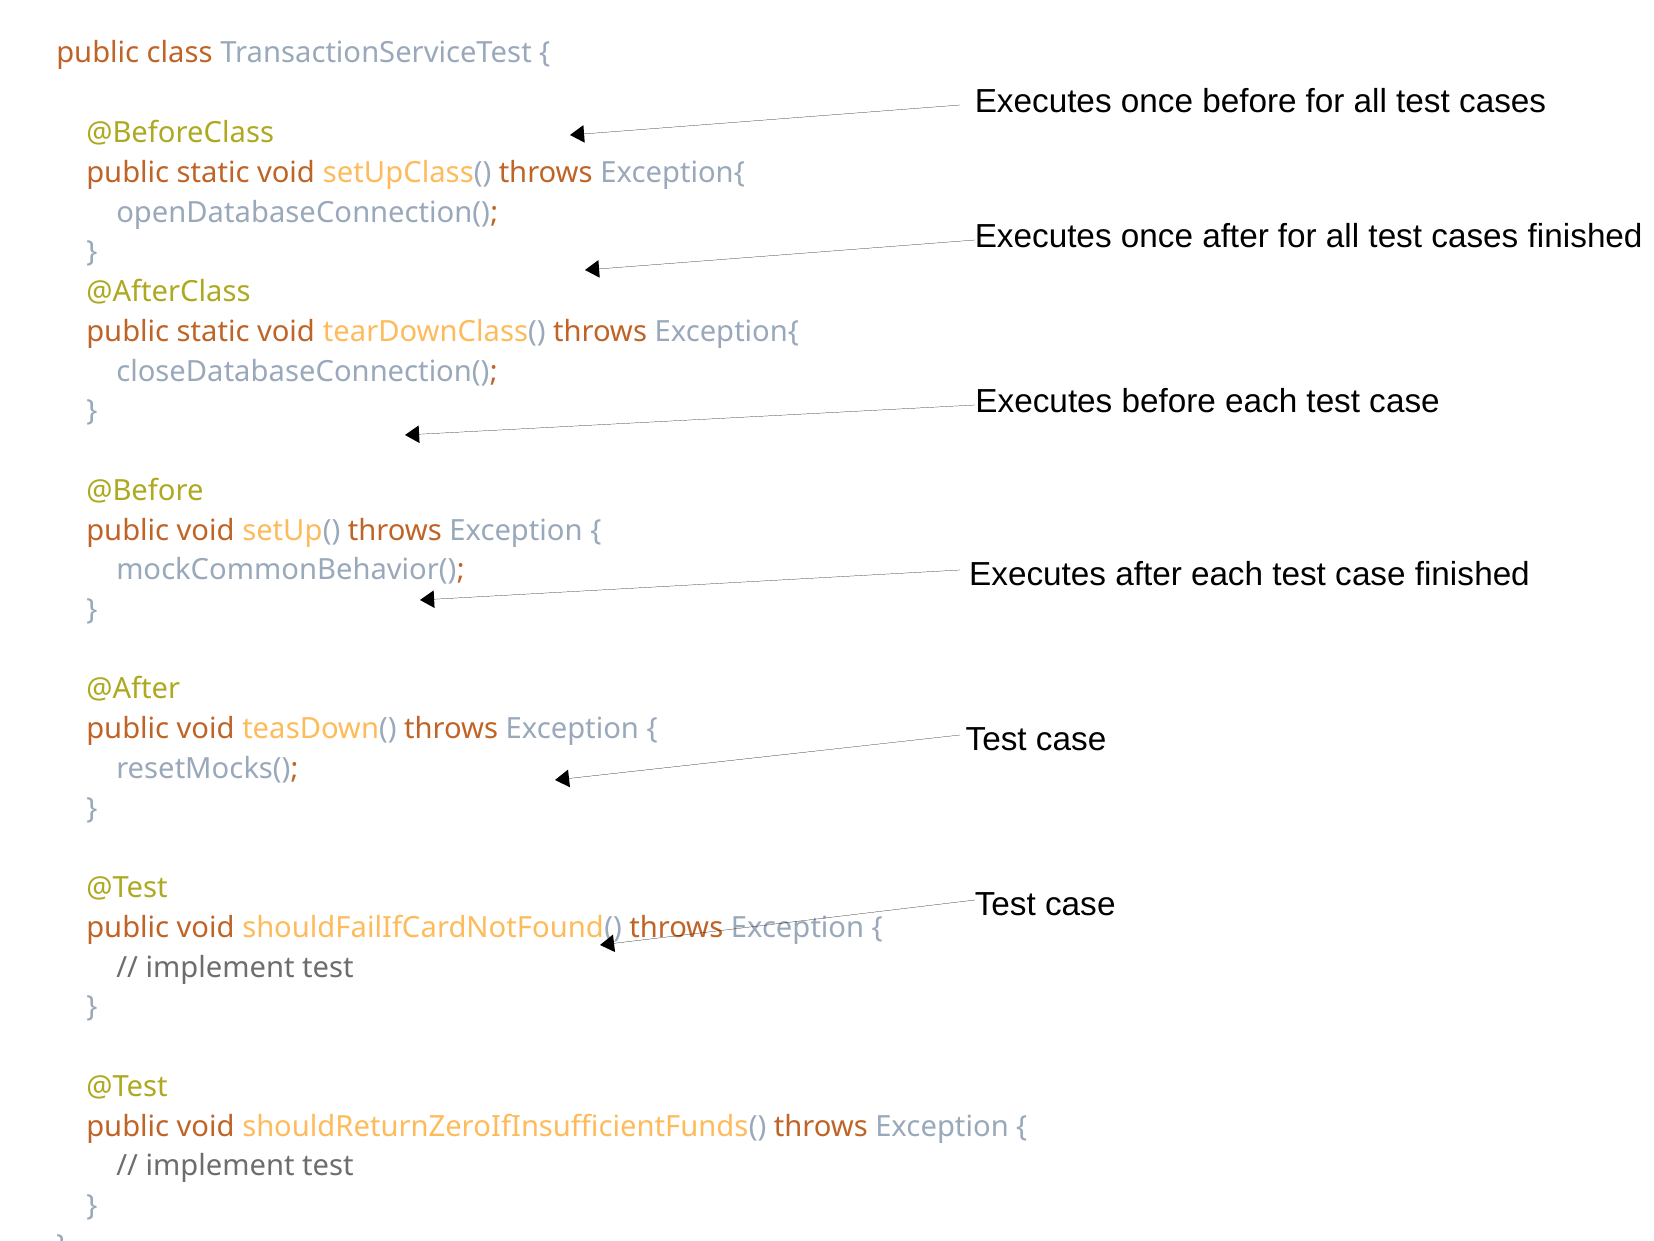

public class TransactionServiceTest {
 @BeforeClass
 public static void setUpClass() throws Exception{
 openDatabaseConnection();
 }
 @AfterClass
 public static void tearDownClass() throws Exception{
 closeDatabaseConnection();
 }
 @Before
 public void setUp() throws Exception {
 mockCommonBehavior();
 }
 @After
 public void teasDown() throws Exception {
 resetMocks();
 }
 @Test
 public void shouldFailIfCardNotFound() throws Exception {
 // implement test
 }
 @Test
 public void shouldReturnZeroIfInsufficientFunds() throws Exception {
 // implement test
 }
}
Executes once before for all test cases
Executes once after for all test cases finished
Executes before each test case
Executes after each test case finished
Test case
Test case